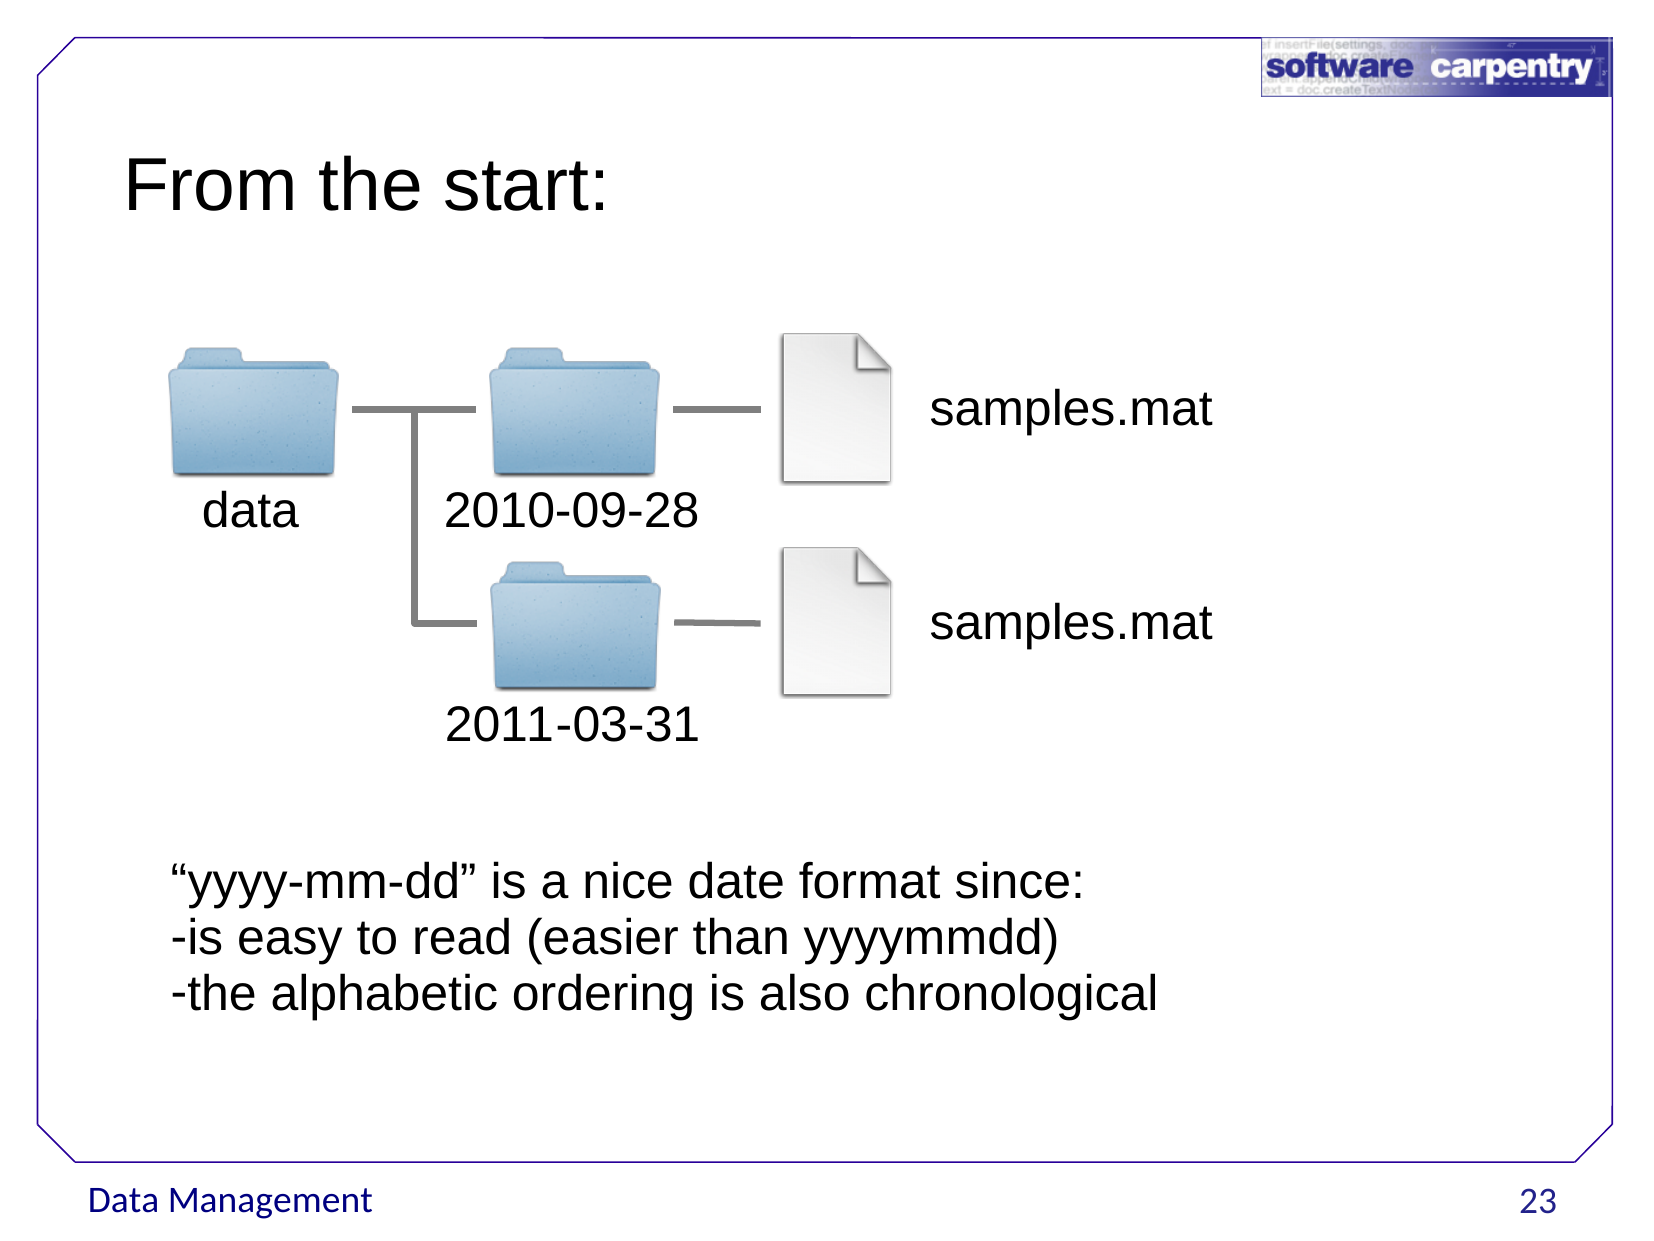

From the start:
samples.mat
data
2010-09-28
samples.mat
2011-03-31
“yyyy-mm-dd” is a nice date format since:
is easy to read (easier than yyyymmdd)
the alphabetic ordering is also chronological